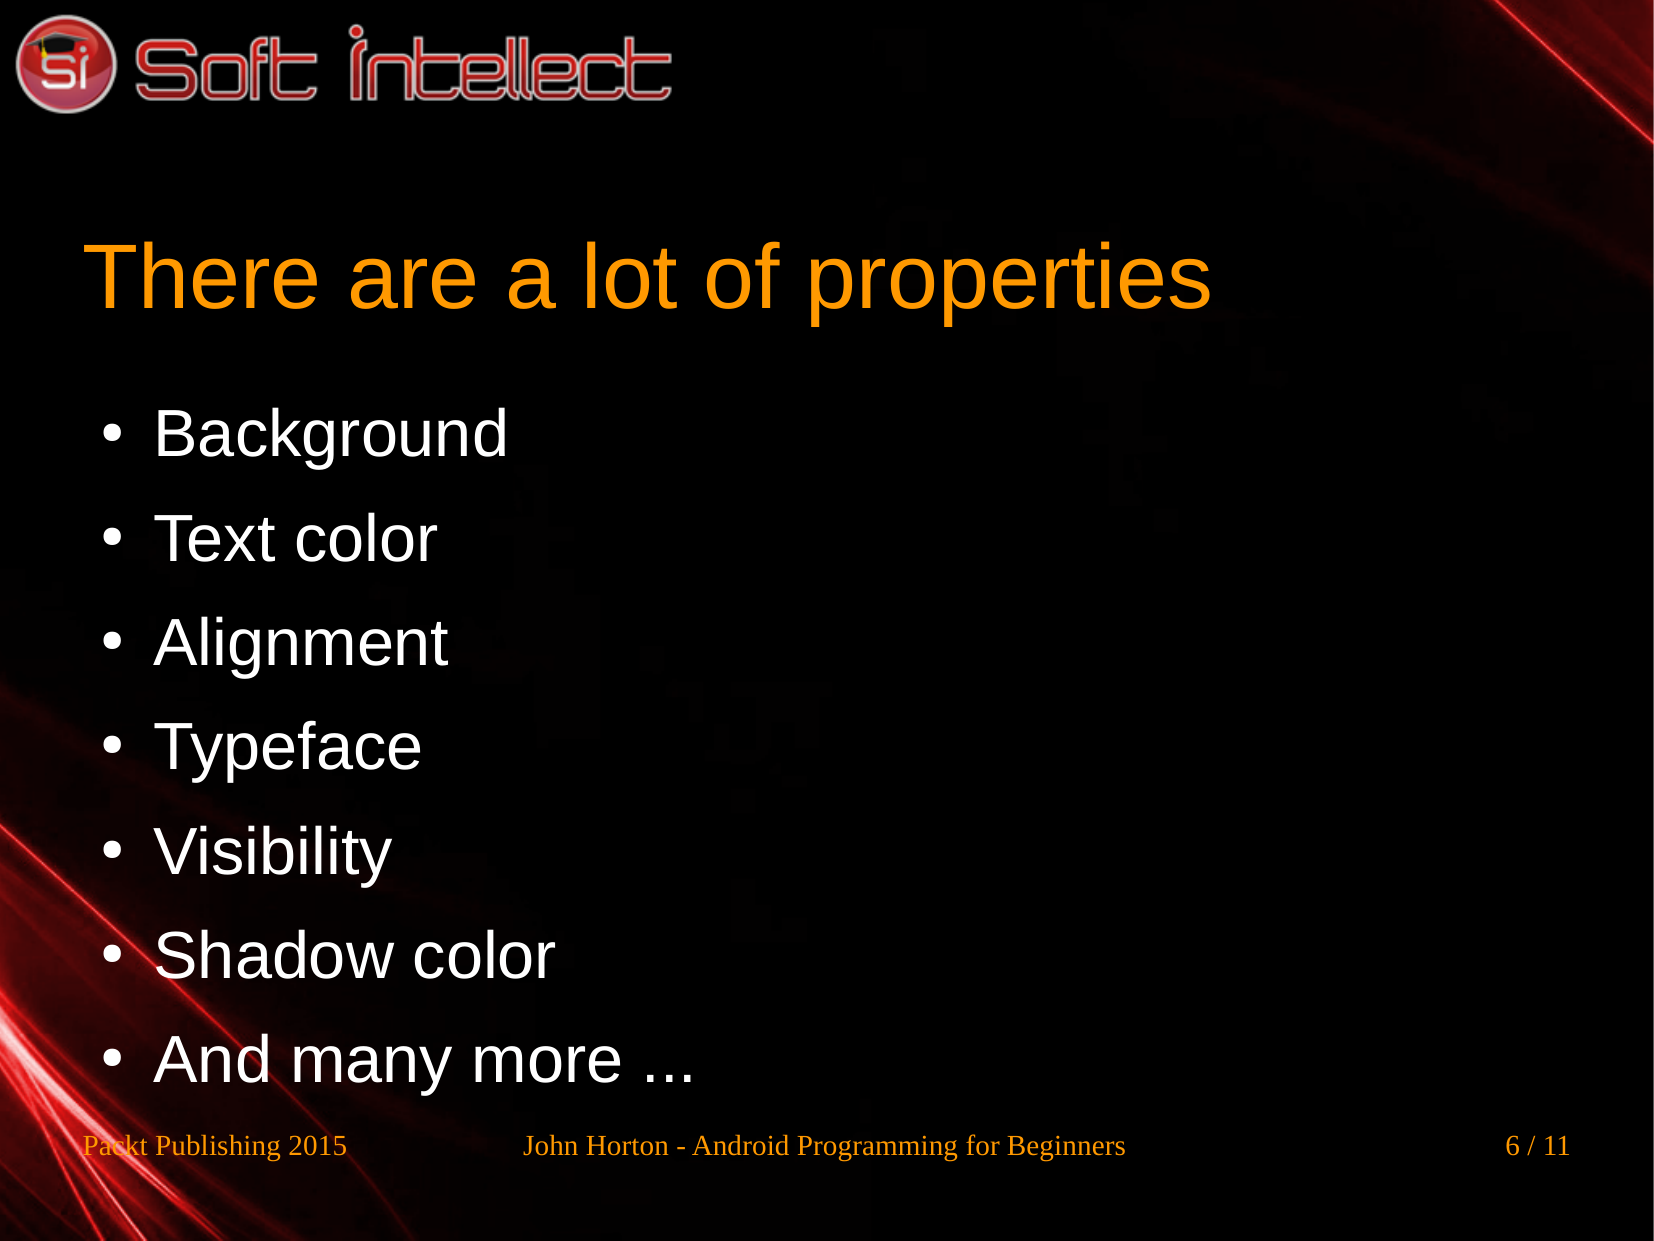

# There are a lot of properties
Background
Text color
Alignment
Typeface
Visibility
Shadow color
And many more ...
Packt Publishing 2015
John Horton - Android Programming for Beginners
6